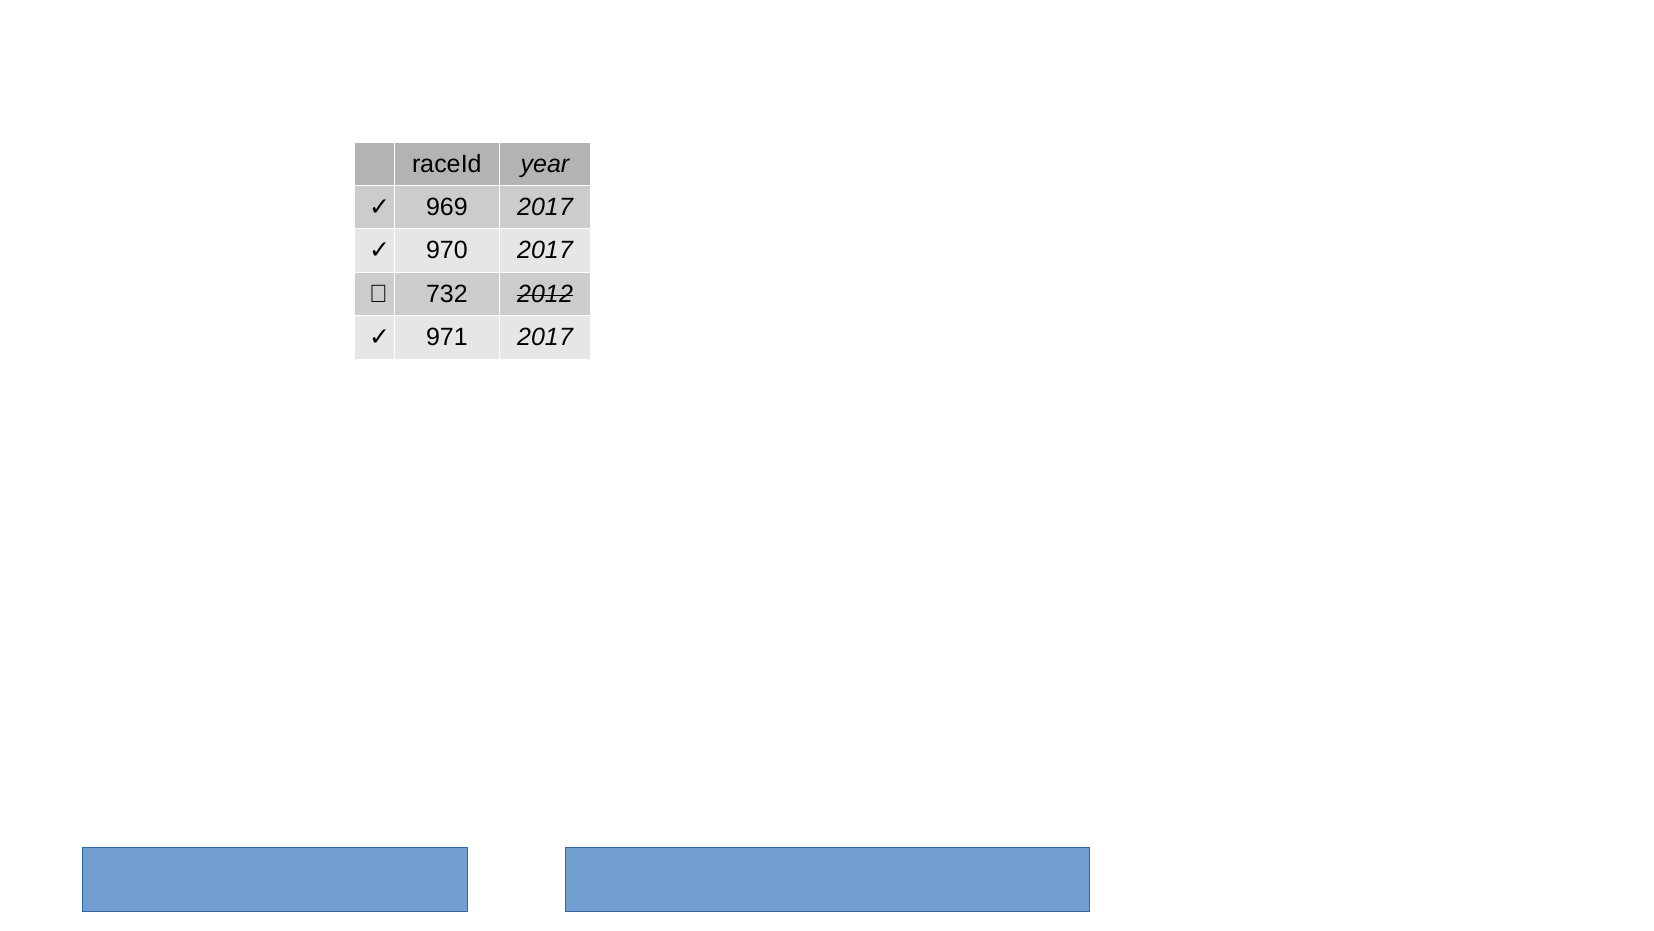

| | raceId | year |
| --- | --- | --- |
| ✓ | 969 | 2017 |
| ✓ | 970 | 2017 |
| ❌ | 732 | 2012 |
| ✓ | 971 | 2017 |